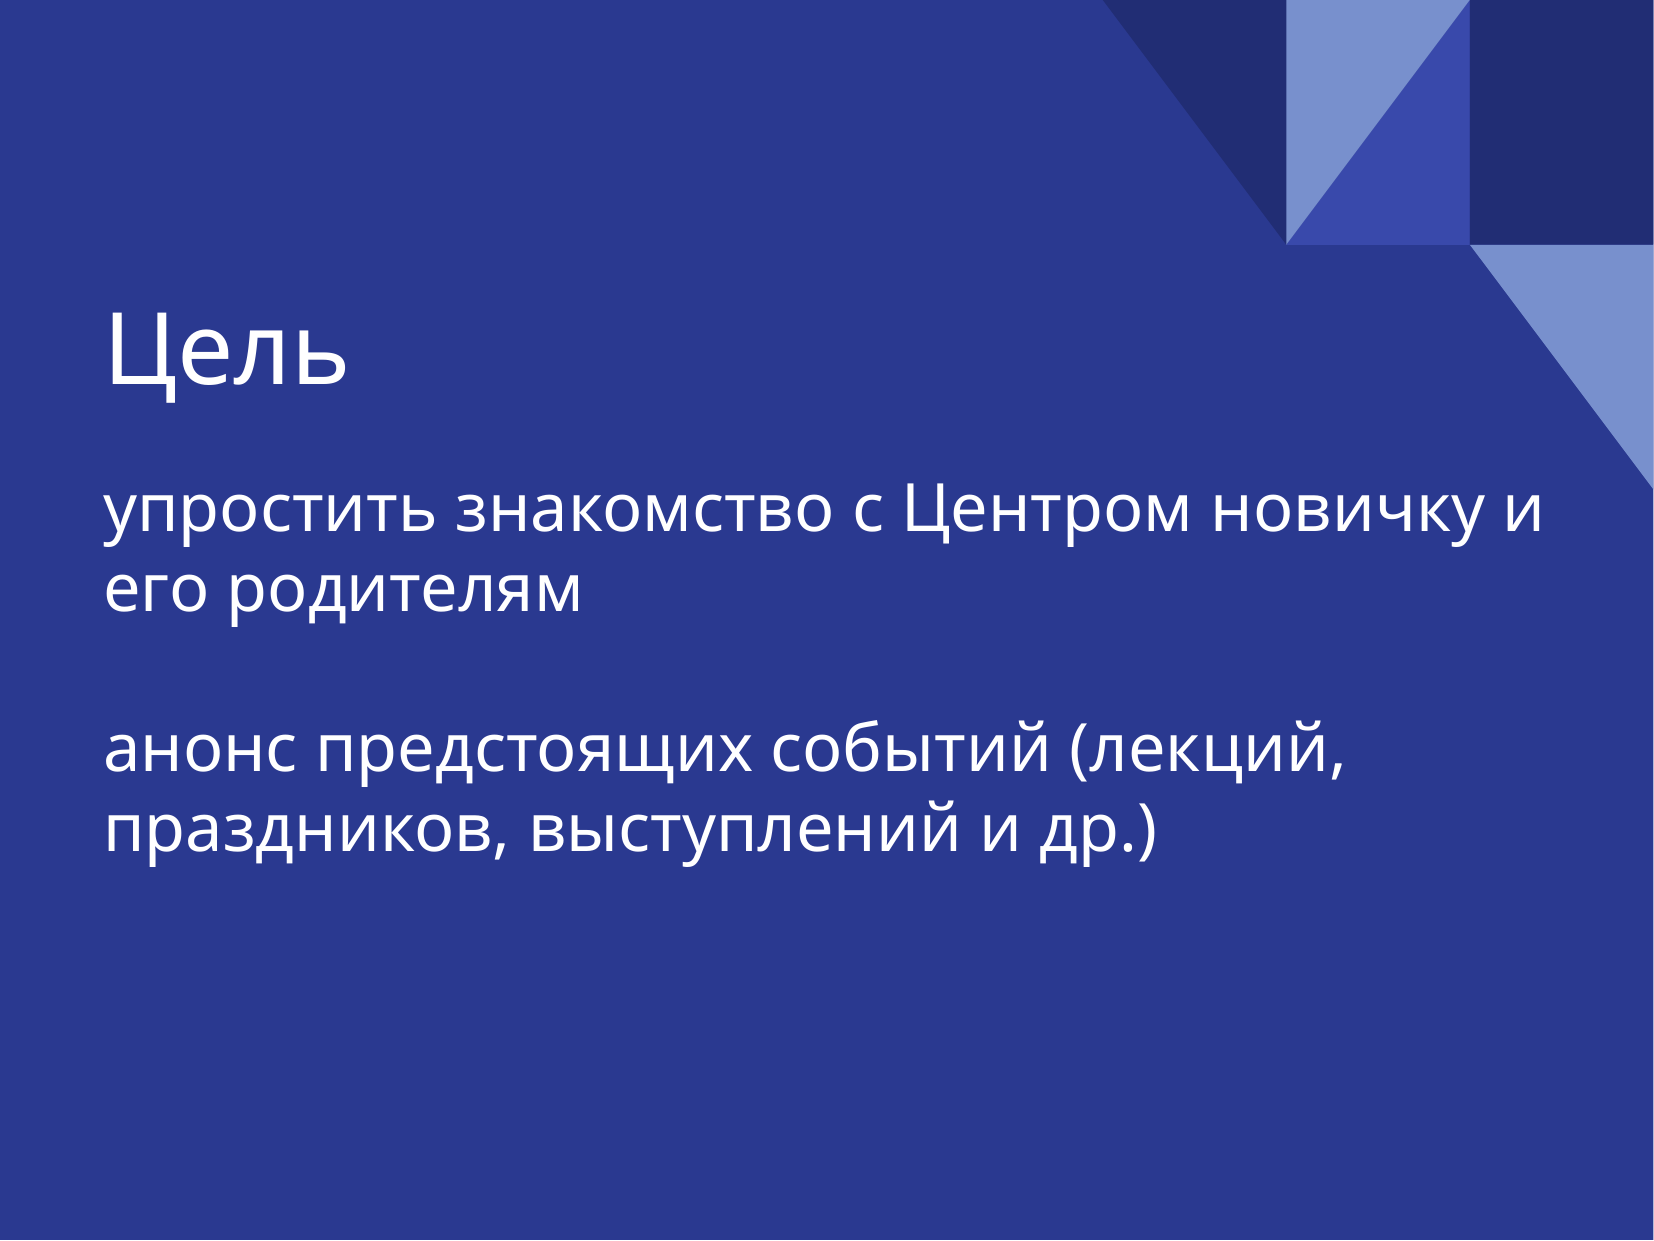

#
Цель
упростить знакомство с Центром новичку и его родителям
анонс предстоящих событий (лекций, праздников, выступлений и др.)